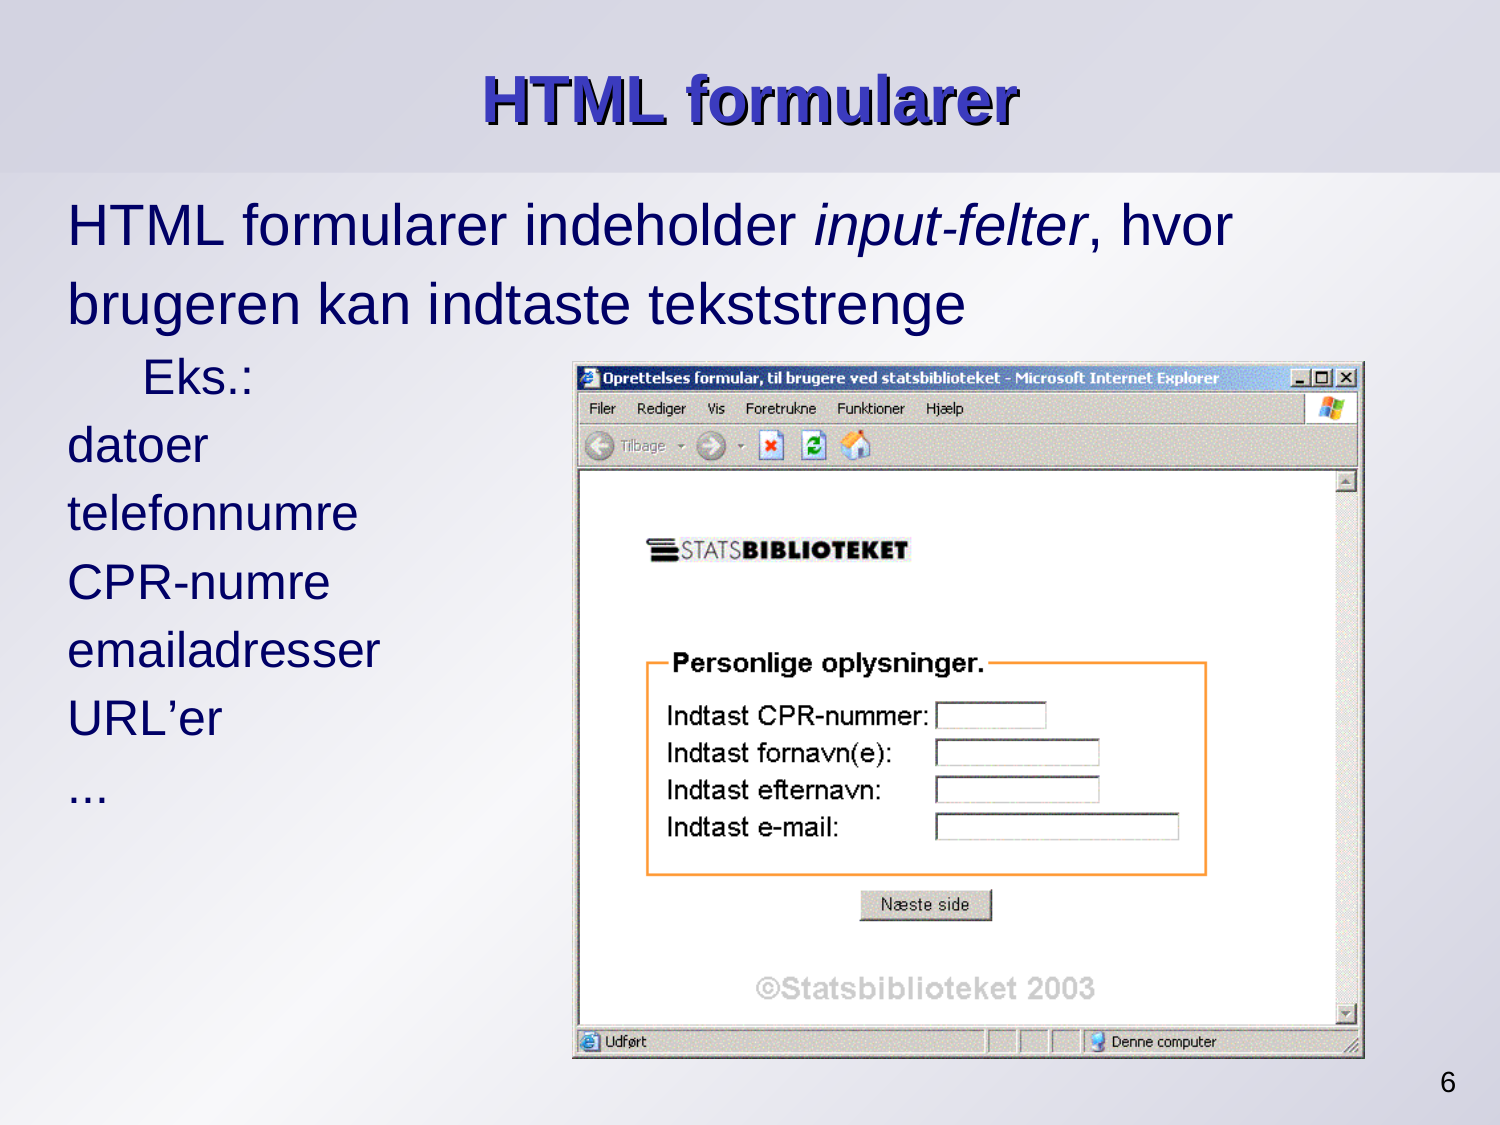

# HTML formularer
HTML formularer indeholder input-felter, hvor
brugeren kan indtaste tekststrenge
Eks.:
datoer
telefonnumre
CPR-numre
emailadresser
URL’er
...
6